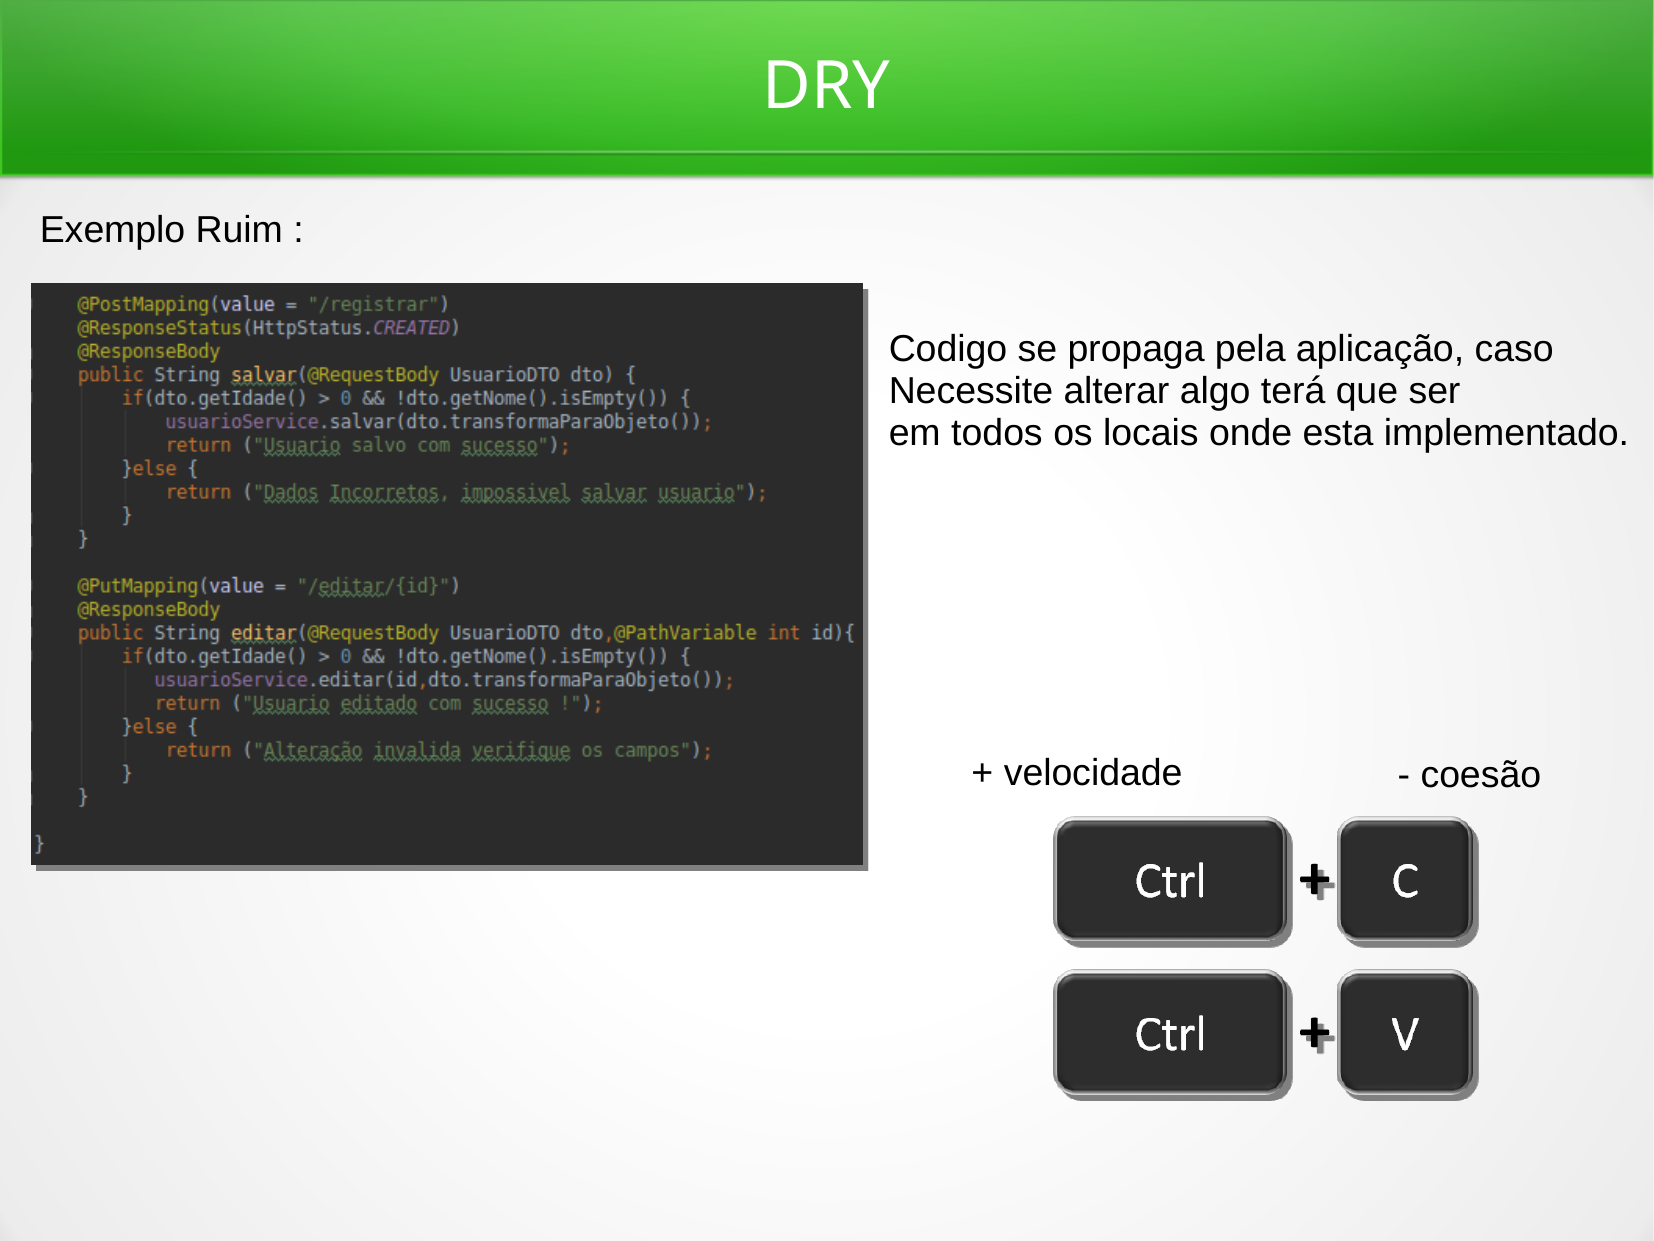

# DRY
Exemplo Ruim :
Codigo se propaga pela aplicação, caso
Necessite alterar algo terá que ser
em todos os locais onde esta implementado.
+ velocidade
- coesão